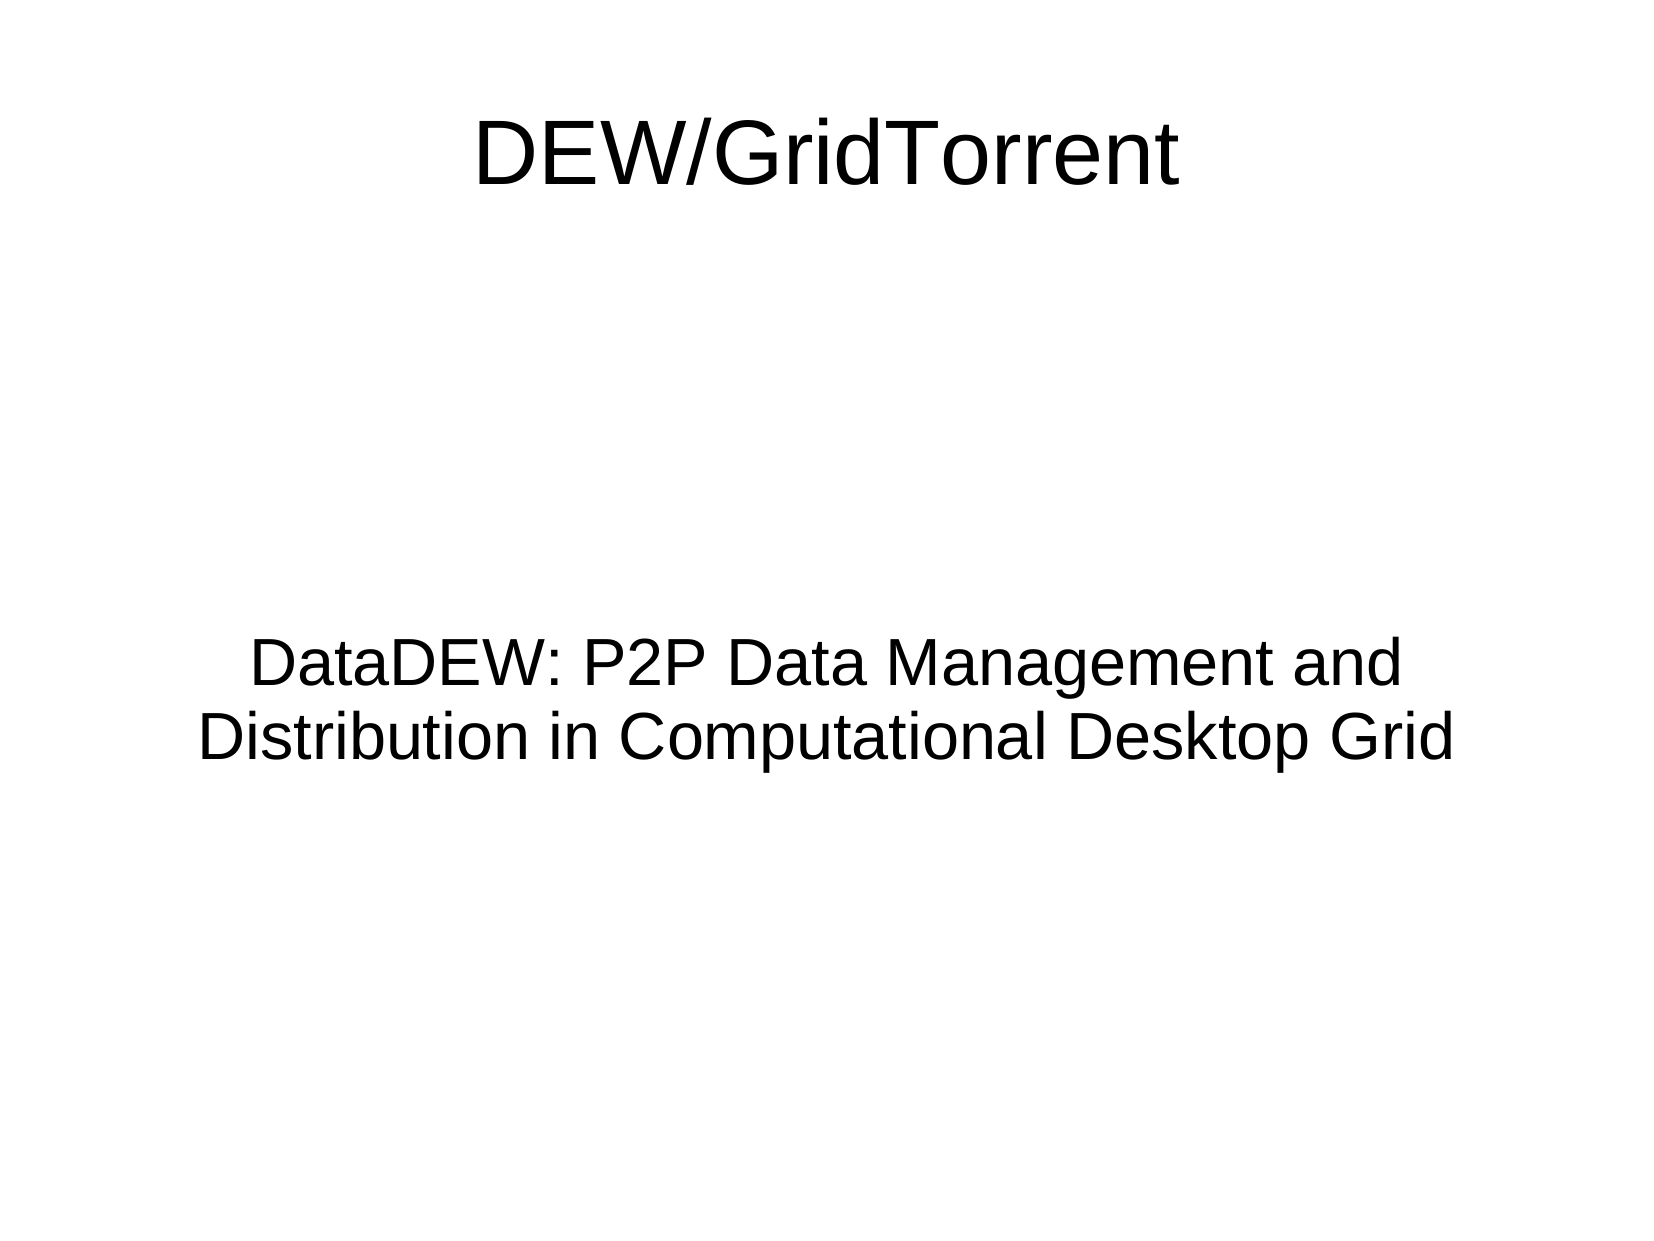

# DEW/GridTorrent
DataDEW: P2P Data Management and Distribution in Computational Desktop Grid